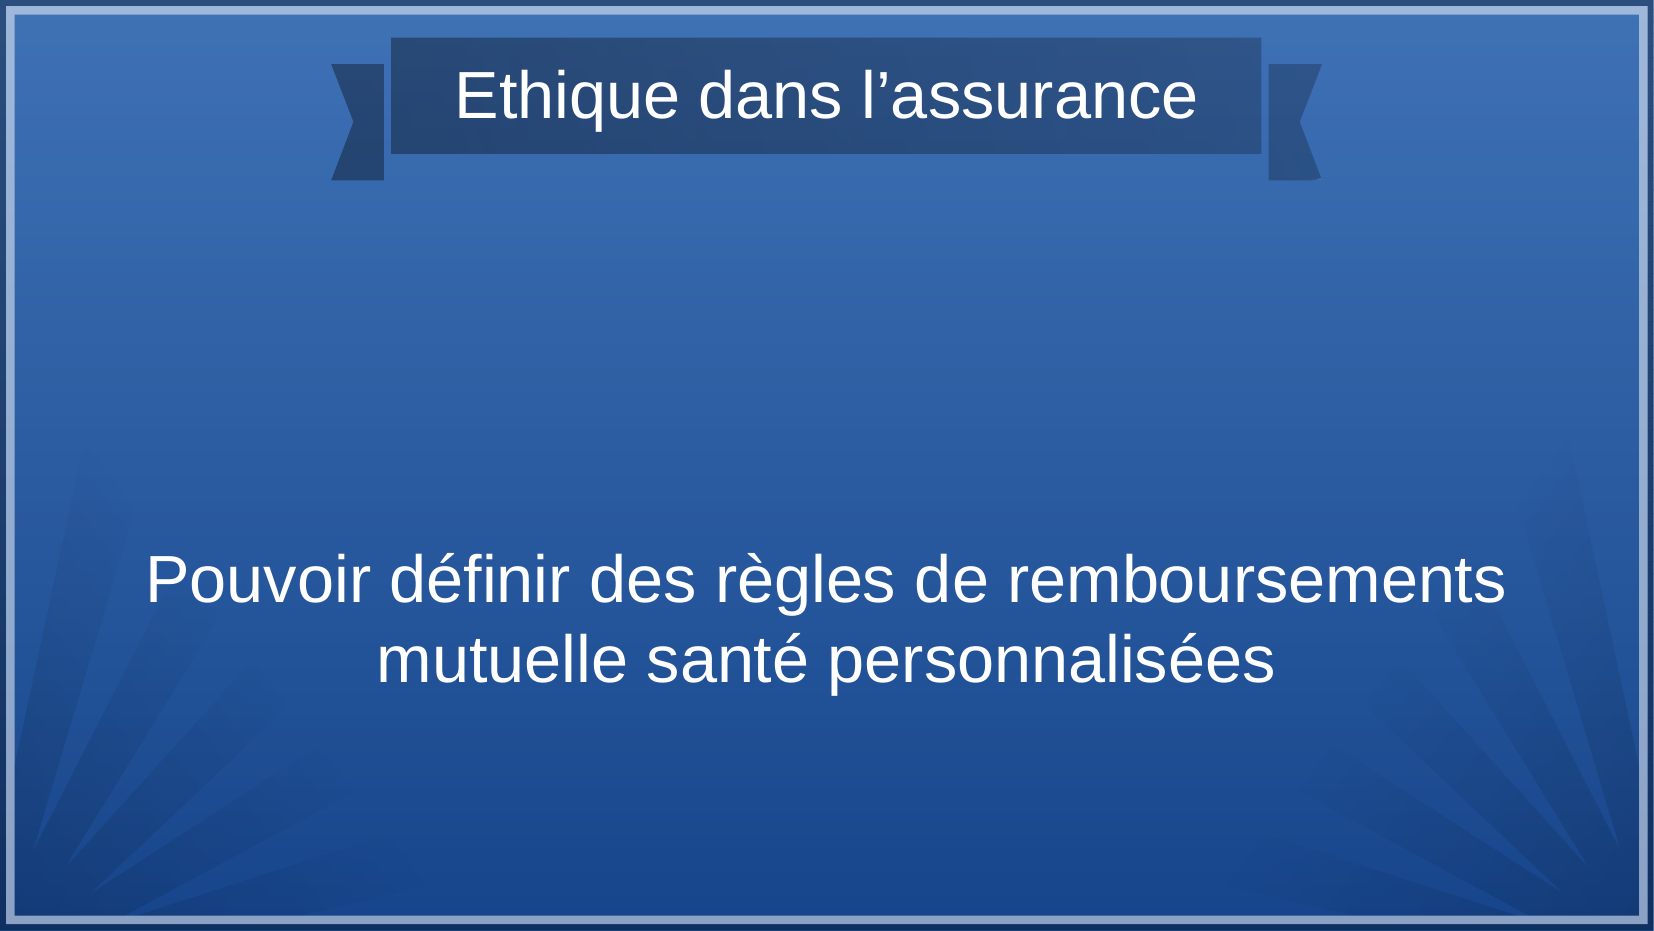

Ethique dans l’assurance
Pouvoir définir des règles de remboursements mutuelle santé personnalisées